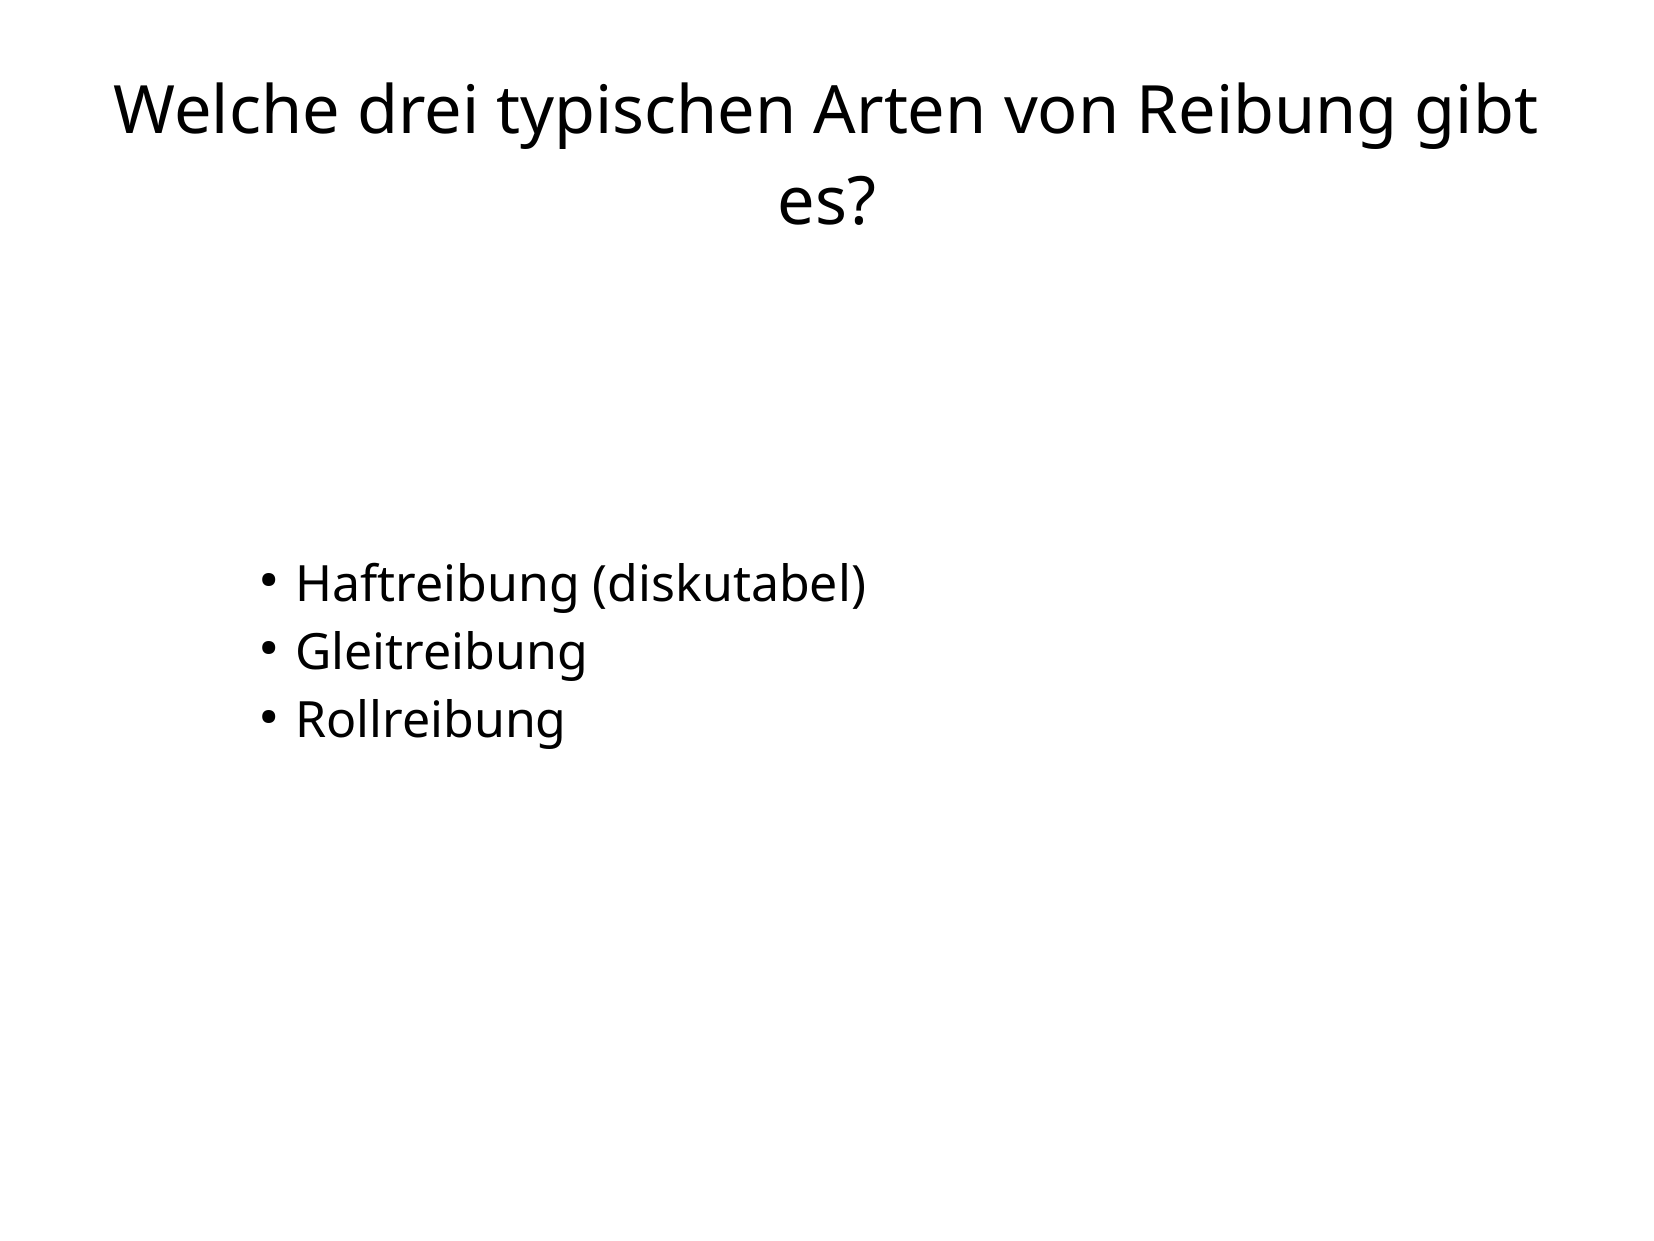

# Welche drei typischen Arten von Reibung gibt es?
Haftreibung (diskutabel)
Gleitreibung
Rollreibung